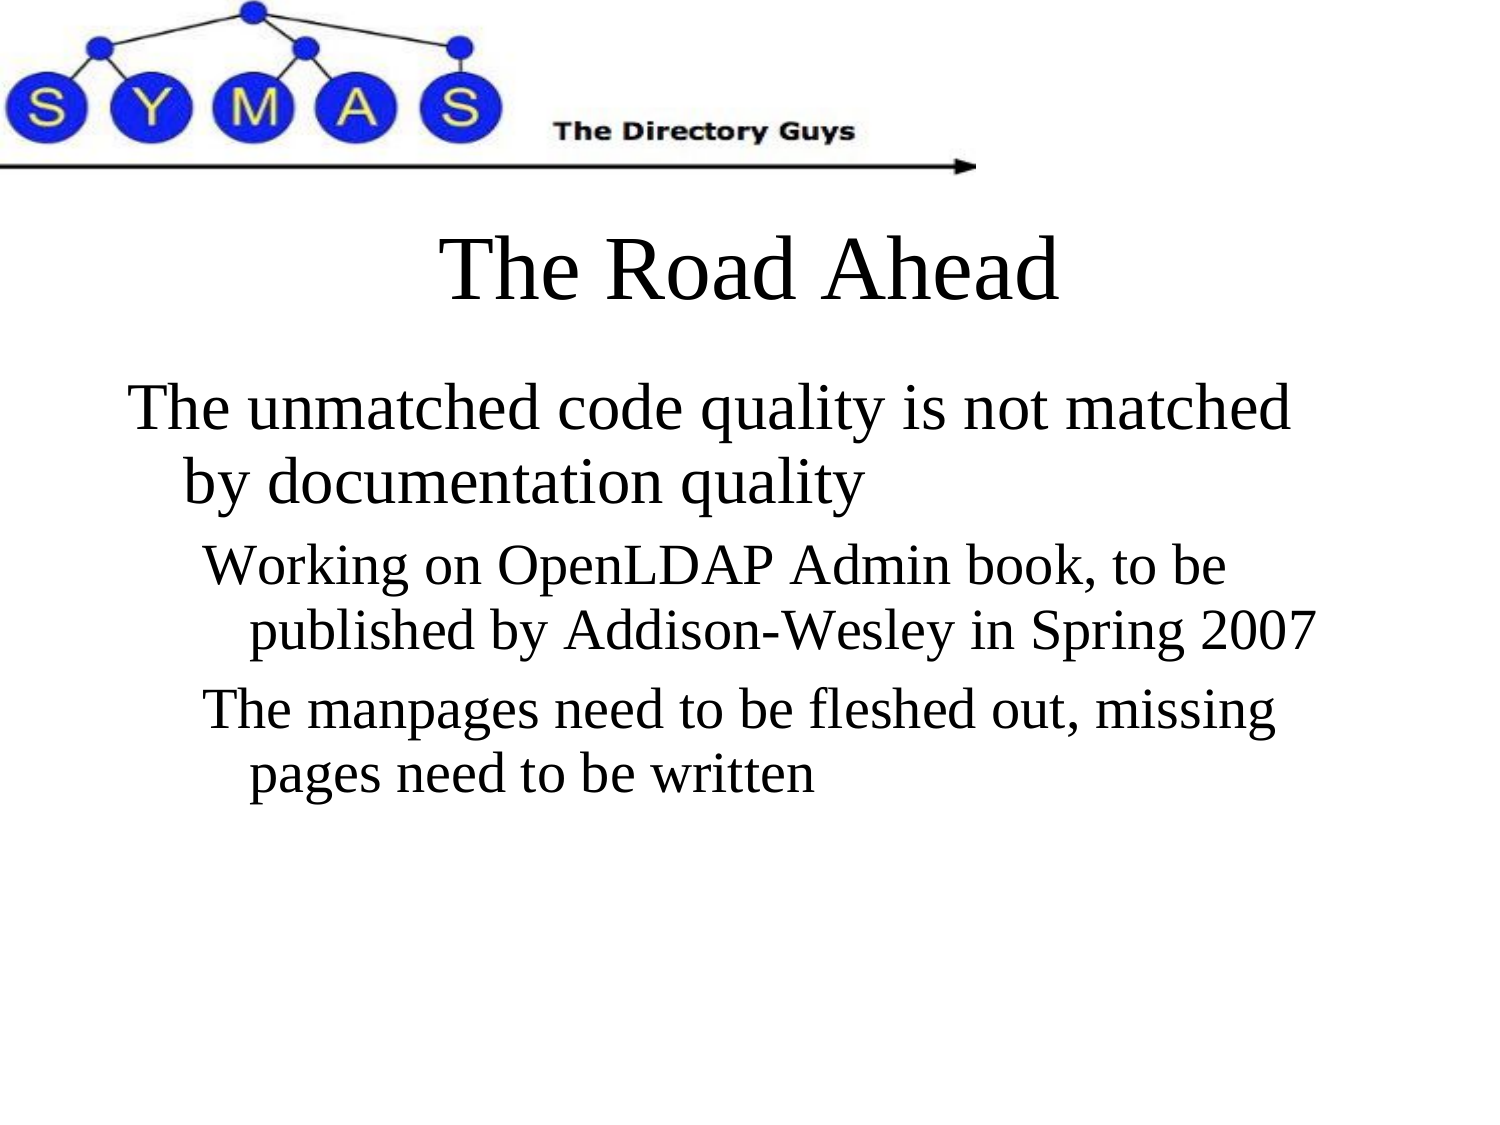

# The Road Ahead
The unmatched code quality is not matched by documentation quality
Working on OpenLDAP Admin book, to be published by Addison-Wesley in Spring 2007
The manpages need to be fleshed out, missing pages need to be written